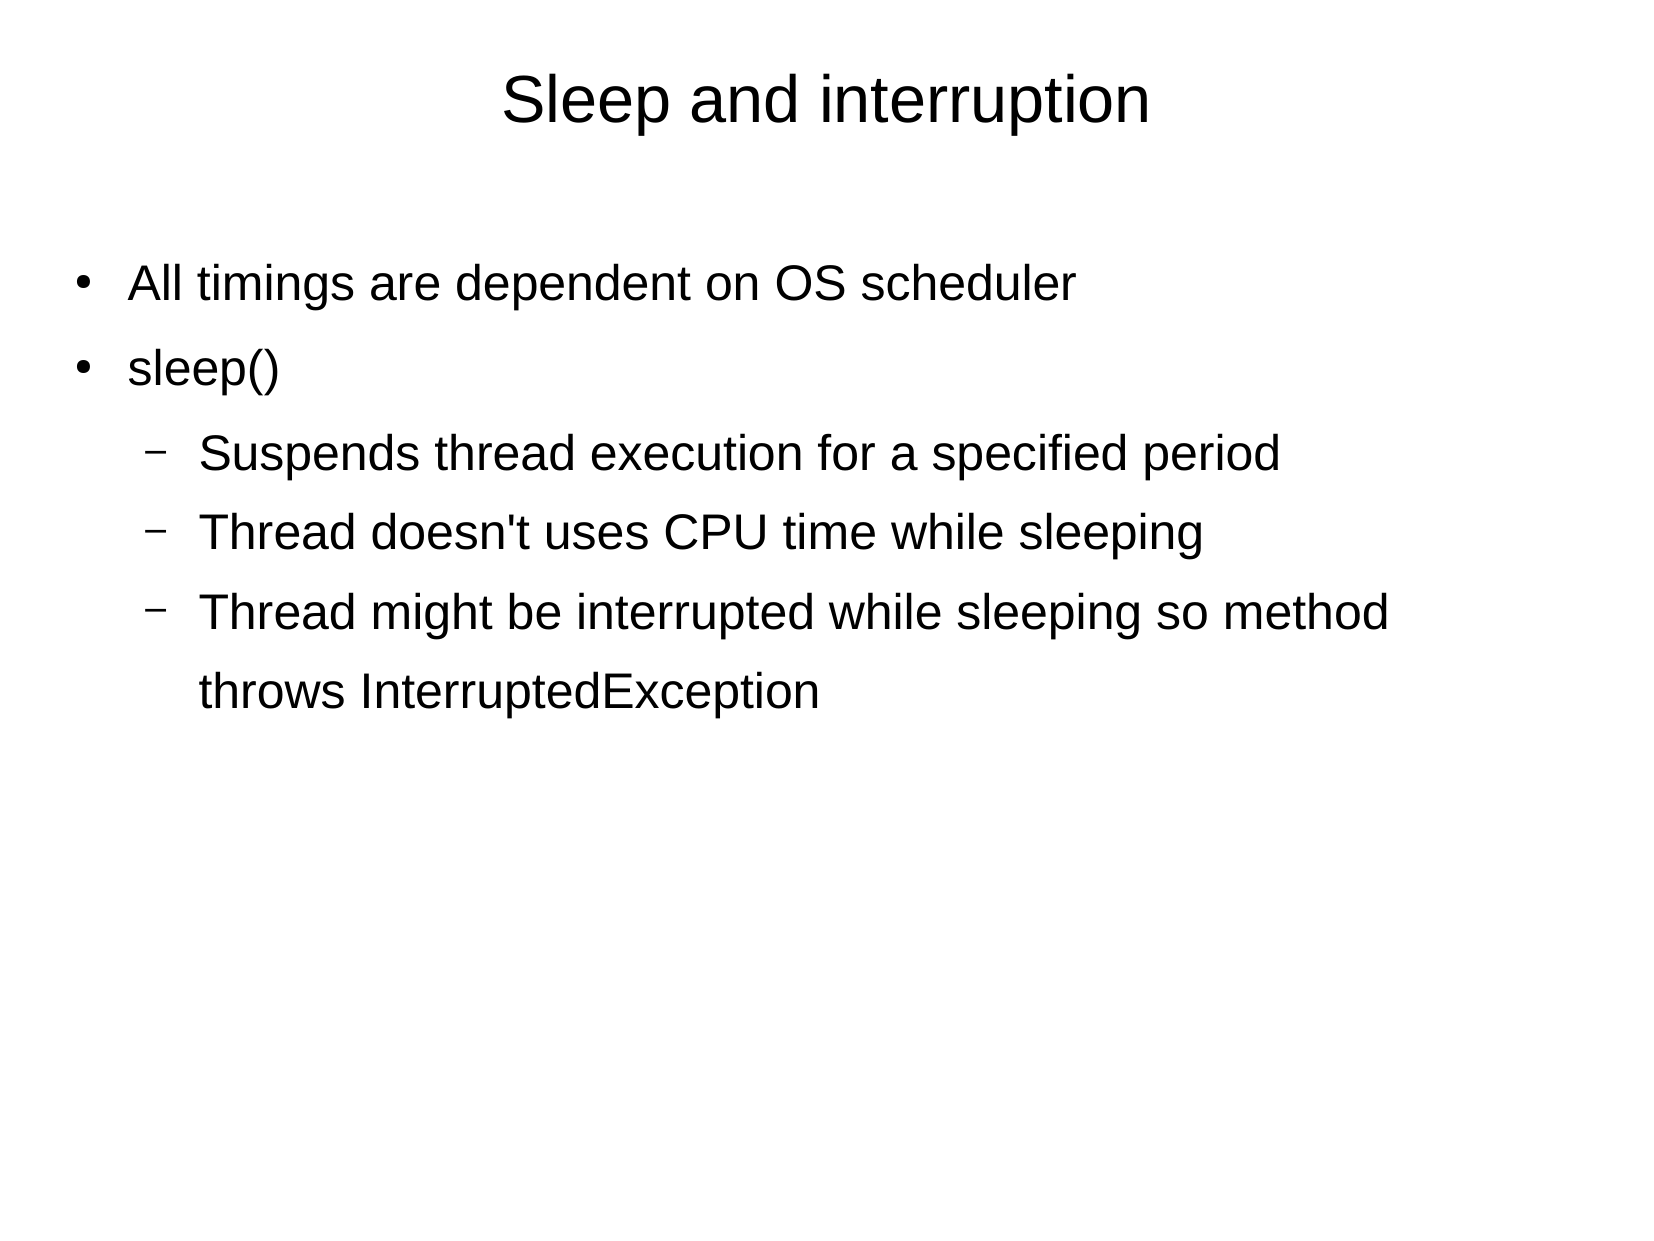

# Sleep and interruption
All timings are dependent on OS scheduler
sleep()
Suspends thread execution for a specified period
Thread doesn't uses CPU time while sleeping
Thread might be interrupted while sleeping so method
throws InterruptedException